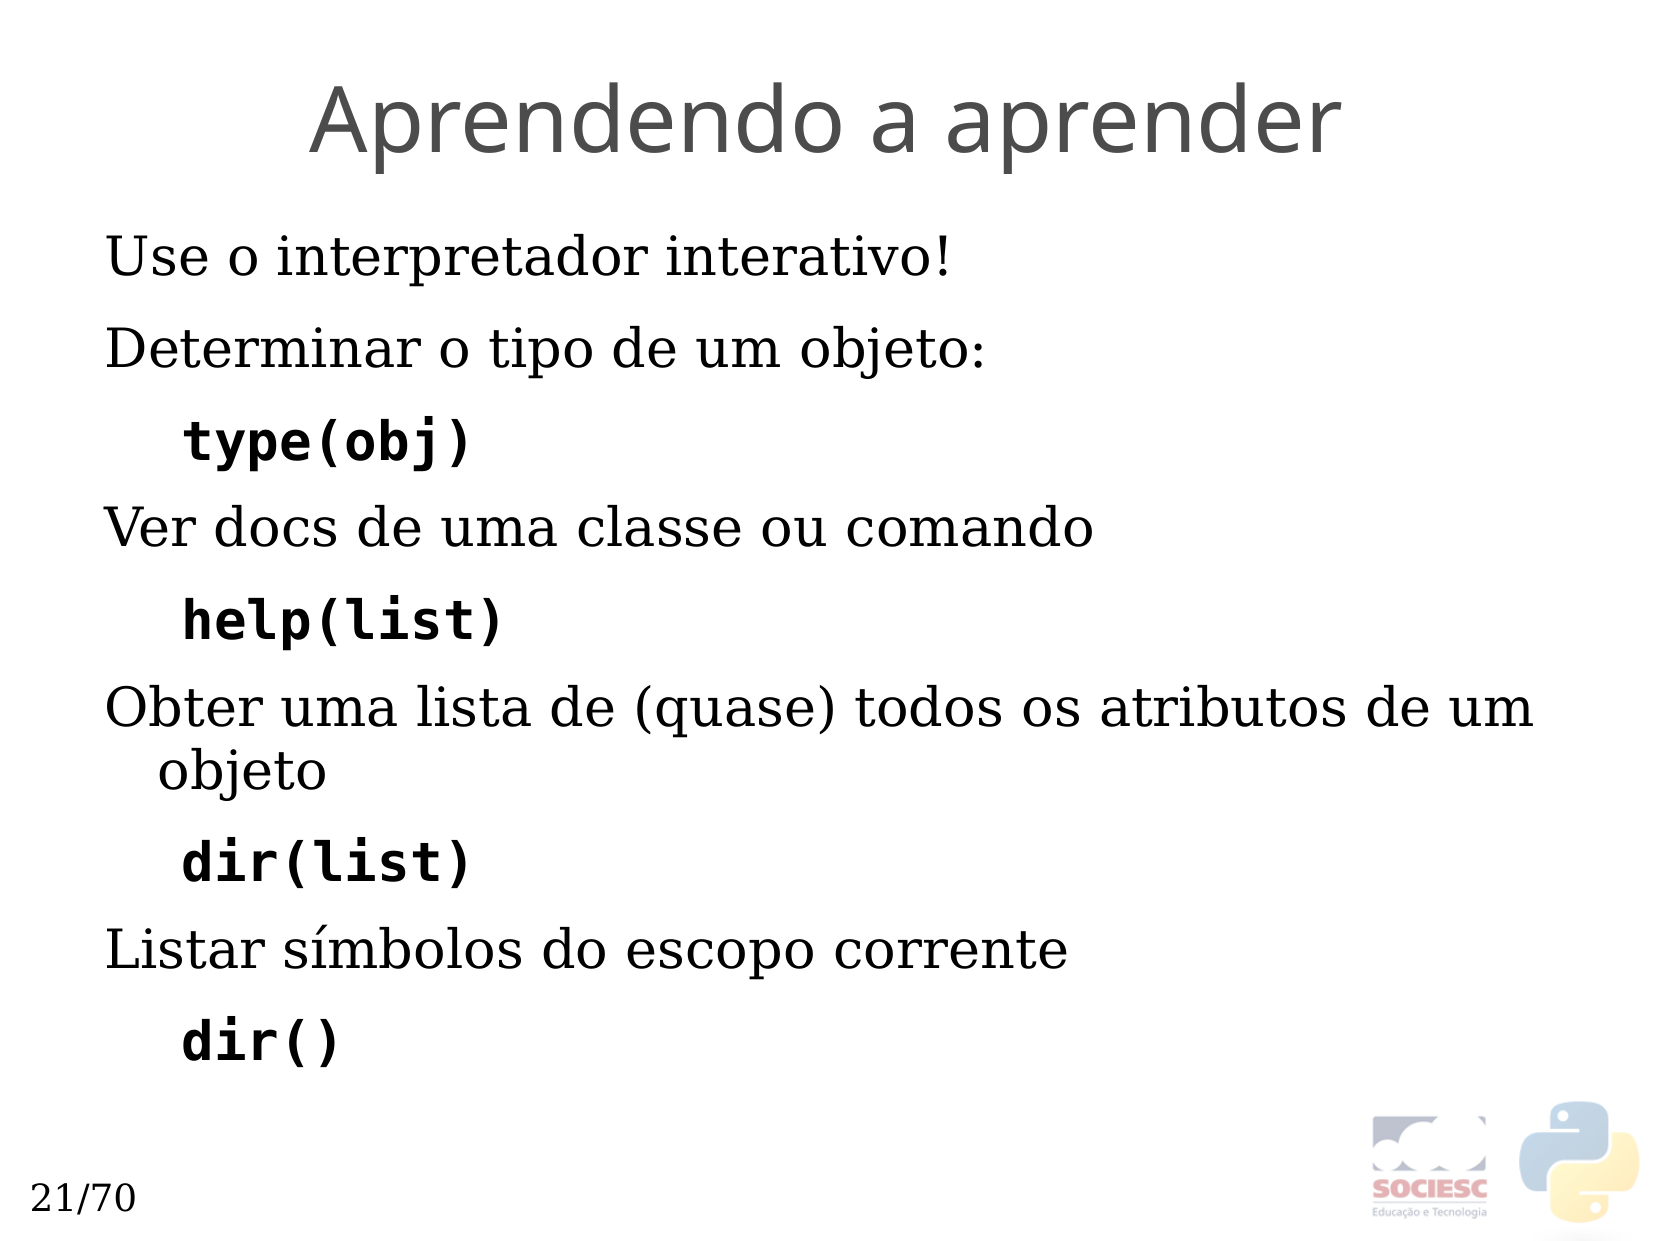

# Aprendendo a aprender
Use o interpretador interativo!
Determinar o tipo de um objeto:
type(obj)
Ver docs de uma classe ou comando
help(list)
Obter uma lista de (quase) todos os atributos de um objeto
dir(list)
Listar símbolos do escopo corrente
dir()